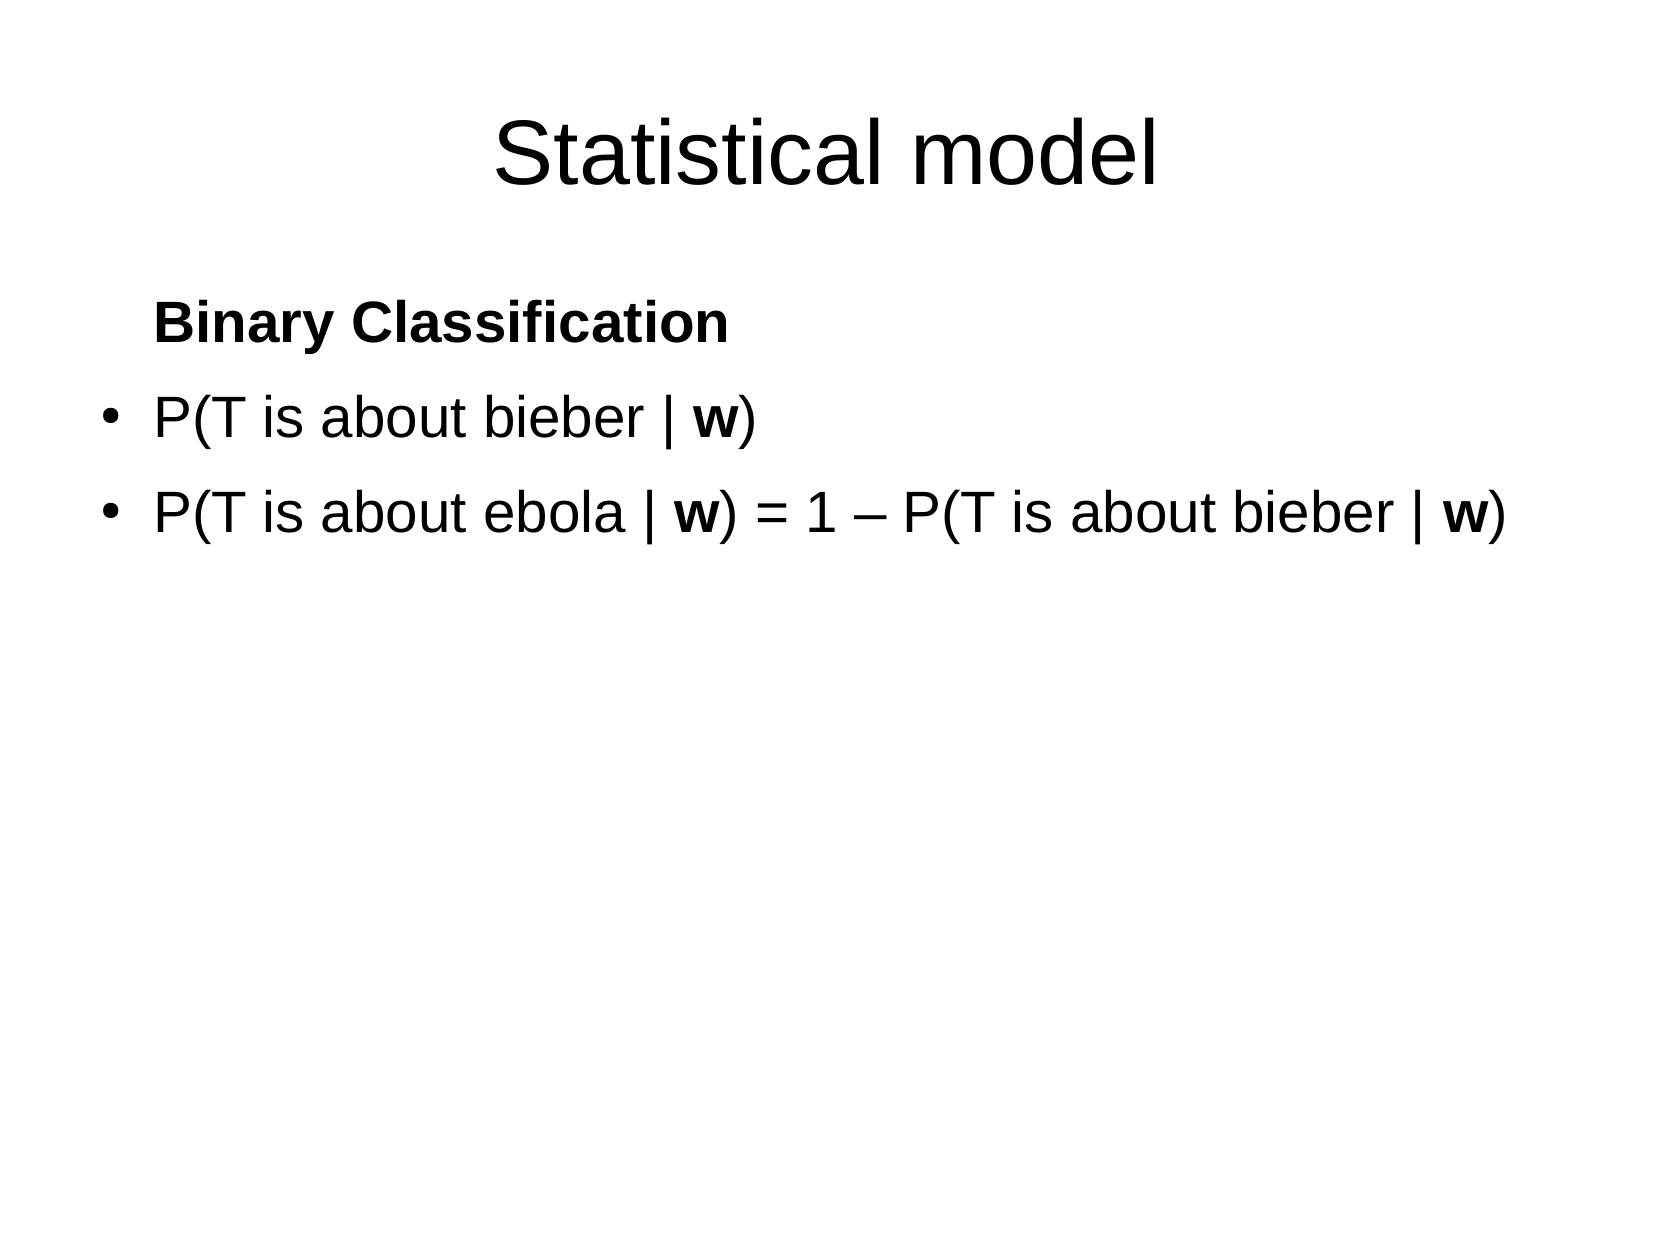

# Statistical model
Binary Classification
P(T is about bieber | w)
P(T is about ebola | w) = 1 – P(T is about bieber | w)